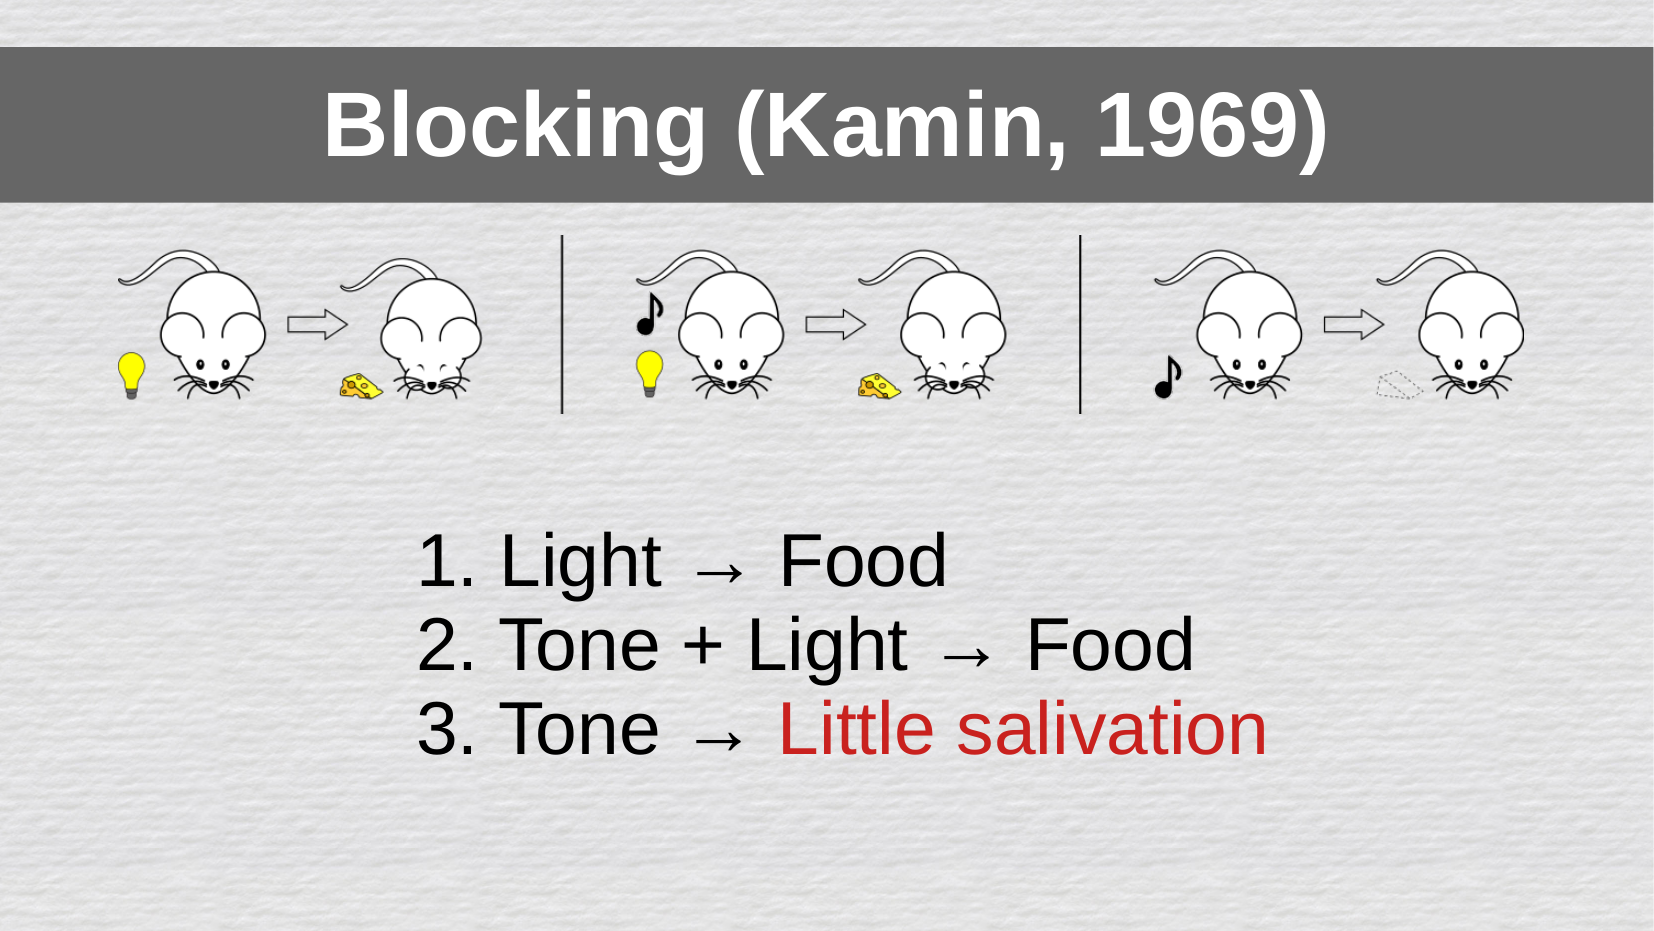

# Blocking (Kamin, 1969)
1. Light → Food
2. Tone + Light → Food
3. Tone → Little salivation